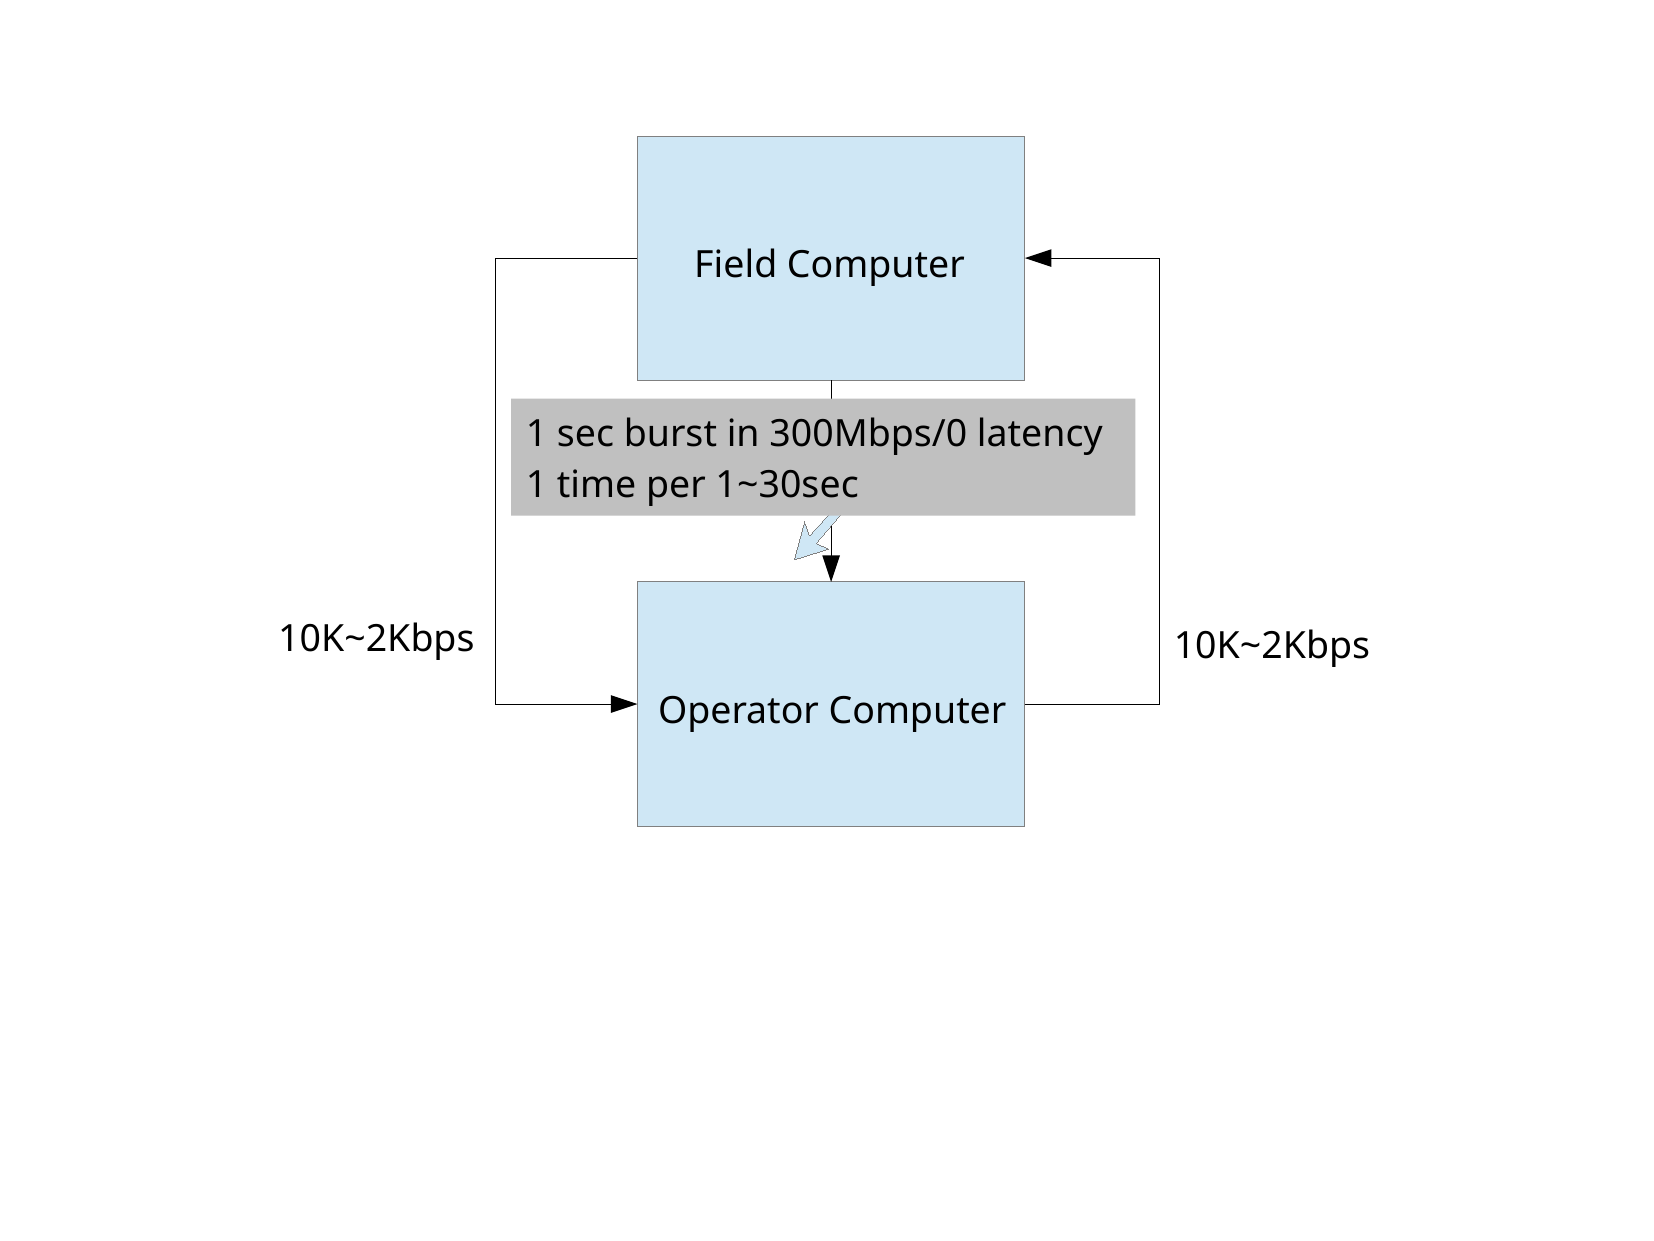

Field Computer
1 sec burst in 300Mbps/0 latency
1 time per 1~30sec
10K~2Kbps
10K~2Kbps
Operator Computer